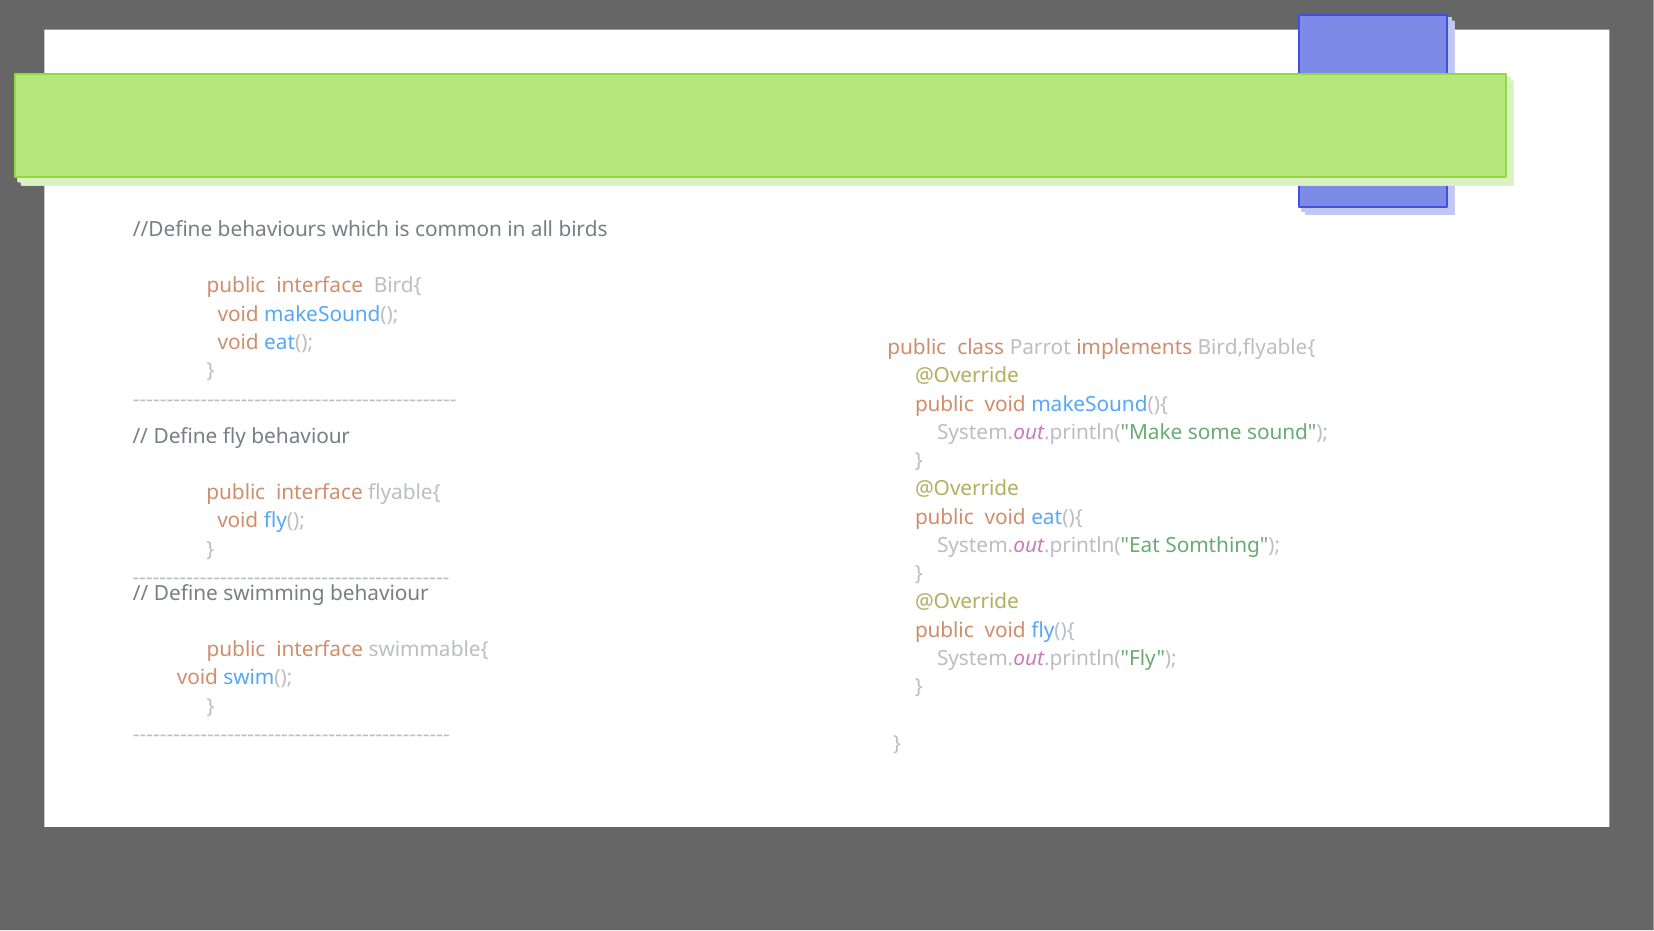

//Define behaviours which is common in all birds
	public interface Bird{
 	 void makeSound();
 	 void eat();
	}
------------------------------------------------
 public class Parrot implements Bird,flyable{
 @Override
 public void makeSound(){
 System.out.println("Make some sound");
 }
 @Override
 public void eat(){
 System.out.println("Eat Somthing");
 }
 @Override
 public void fly(){
 System.out.println("Fly");
 }
 }
// Define fly behaviour
	public interface flyable{
 	 void fly();
	}
-----------------------------------------------
// Define swimming behaviour
	public interface swimmable{
 void swim();
	}
-----------------------------------------------